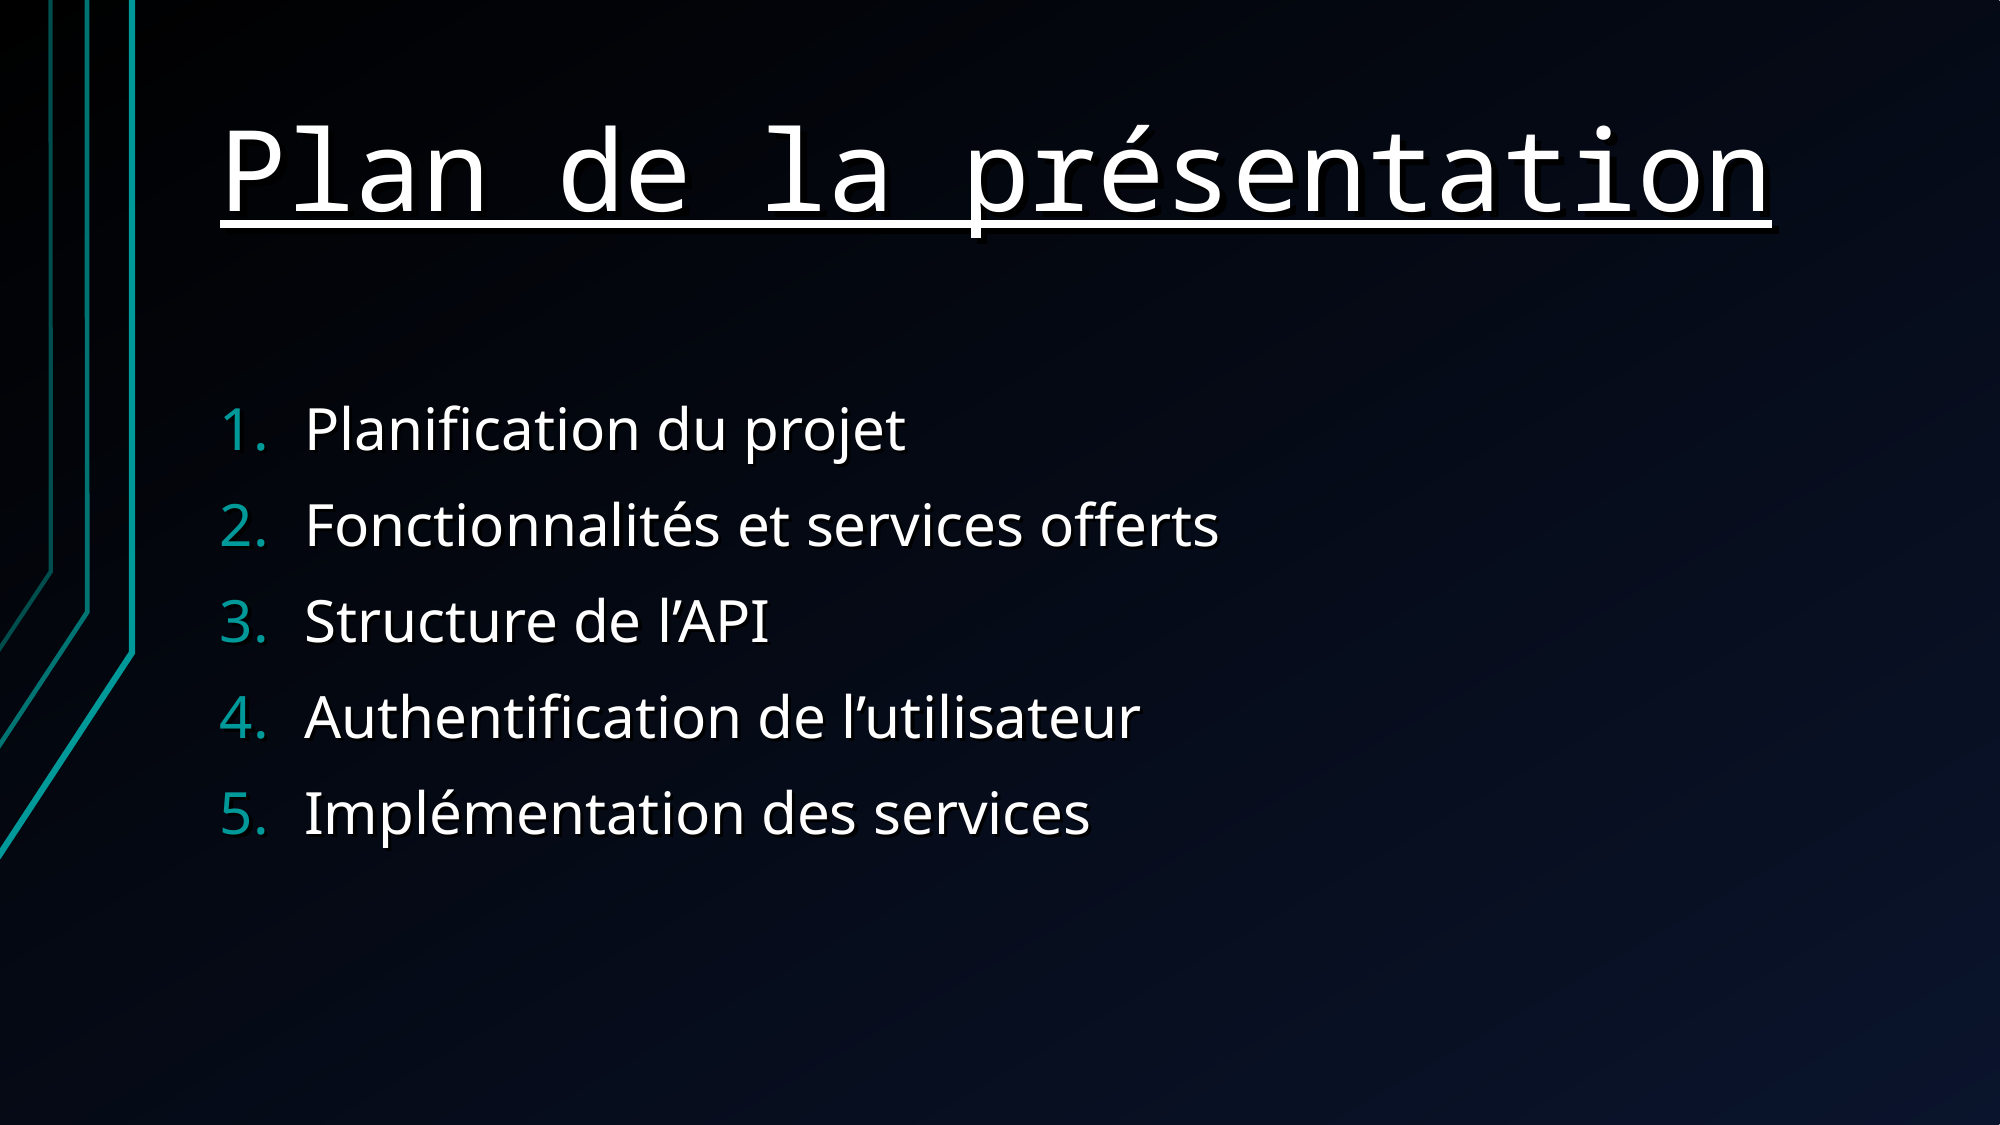

# Plan de la présentation
Planification du projet
Fonctionnalités et services offerts
Structure de l’API
Authentification de l’utilisateur
Implémentation des services